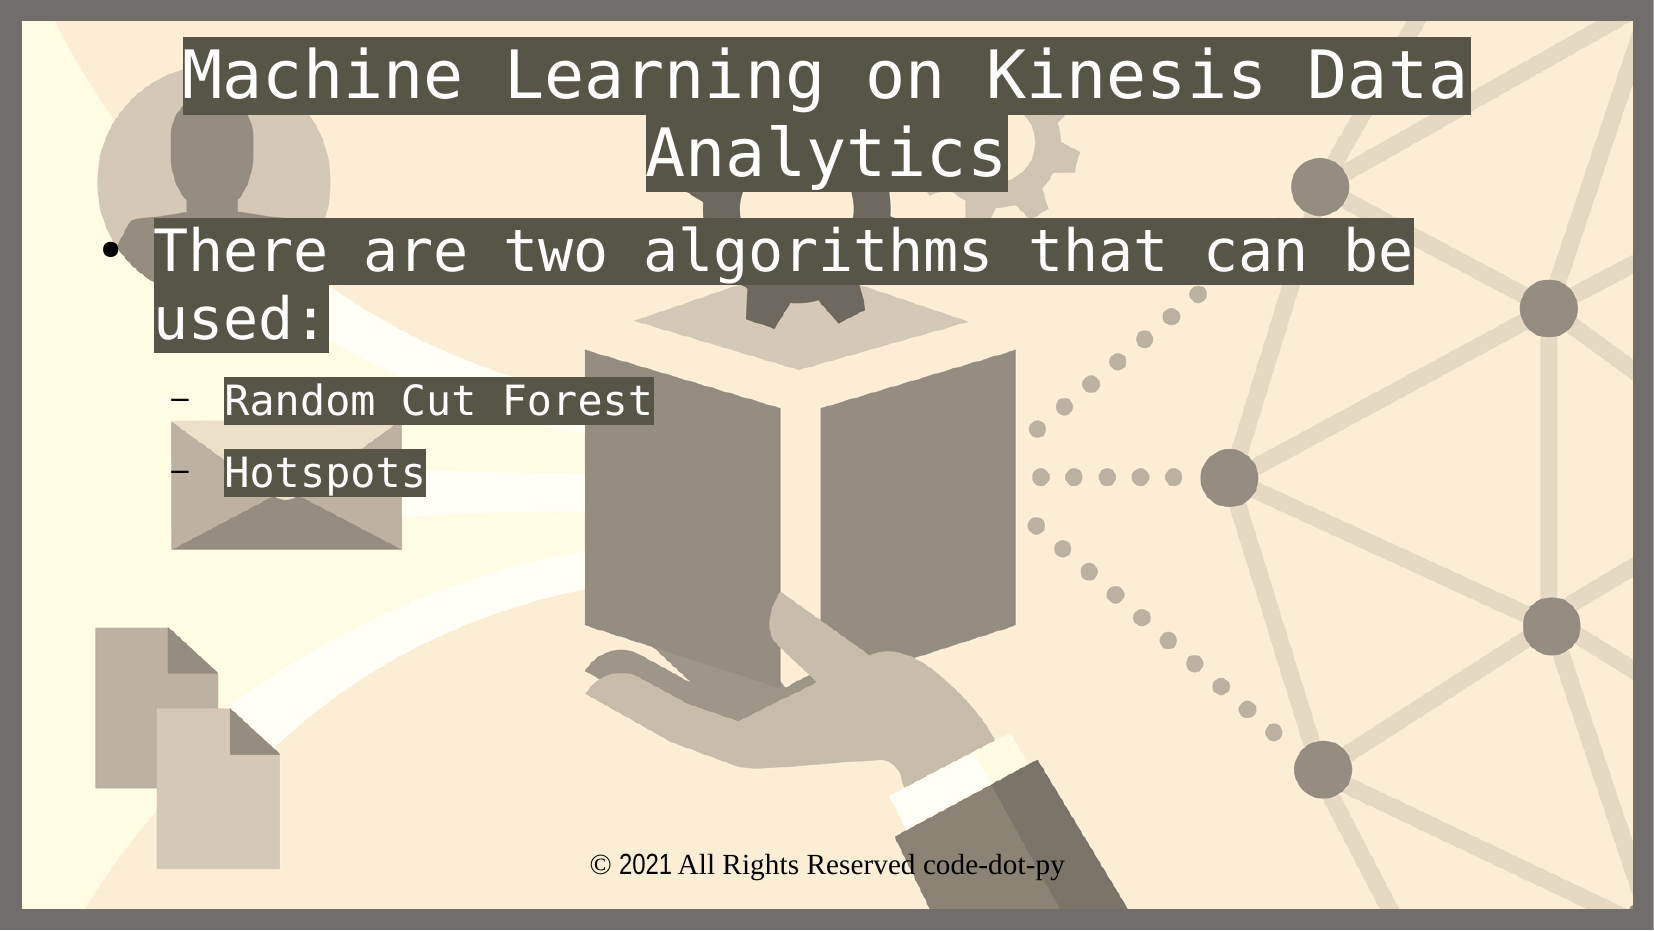

# Machine Learning on Kinesis Data Analytics
There are two algorithms that can be used:
Random Cut Forest
Hotspots